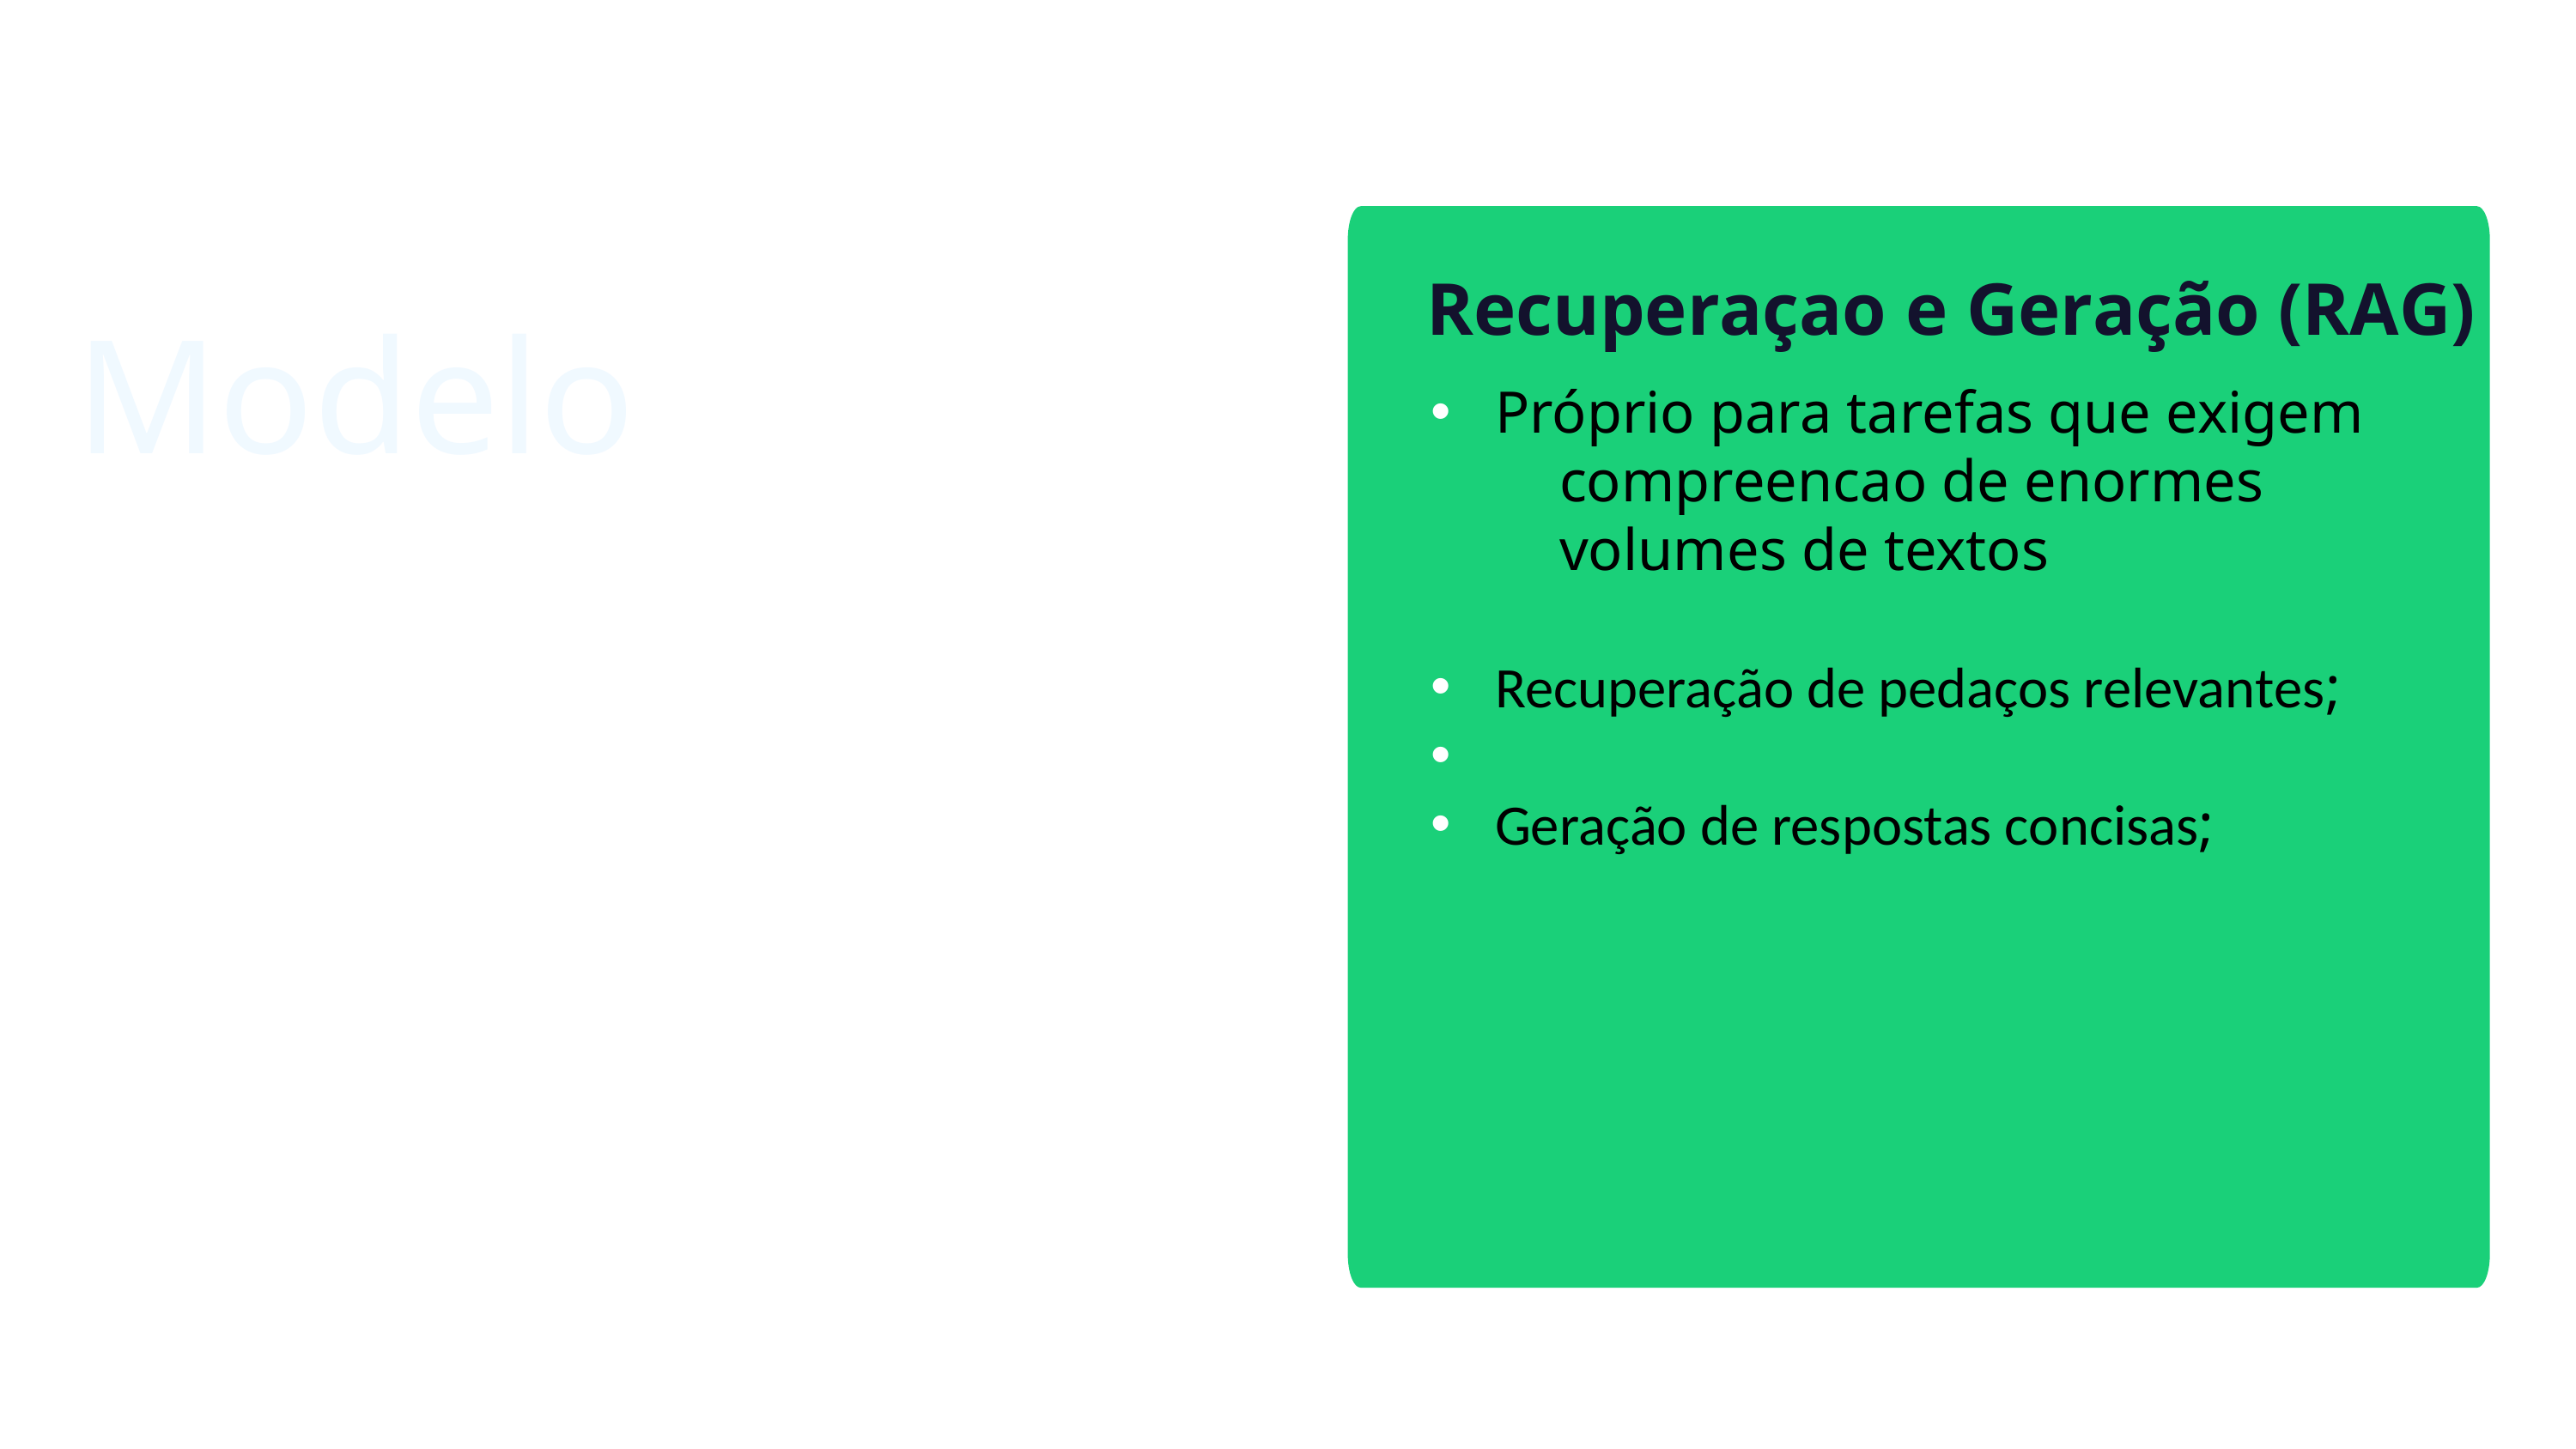

Recuperaçao e Geração (RAG)
Modelo
Próprio para tarefas que exigem compreencao de enormes volumes de textos
Recuperação de pedaços relevantes;
Geração de respostas concisas;